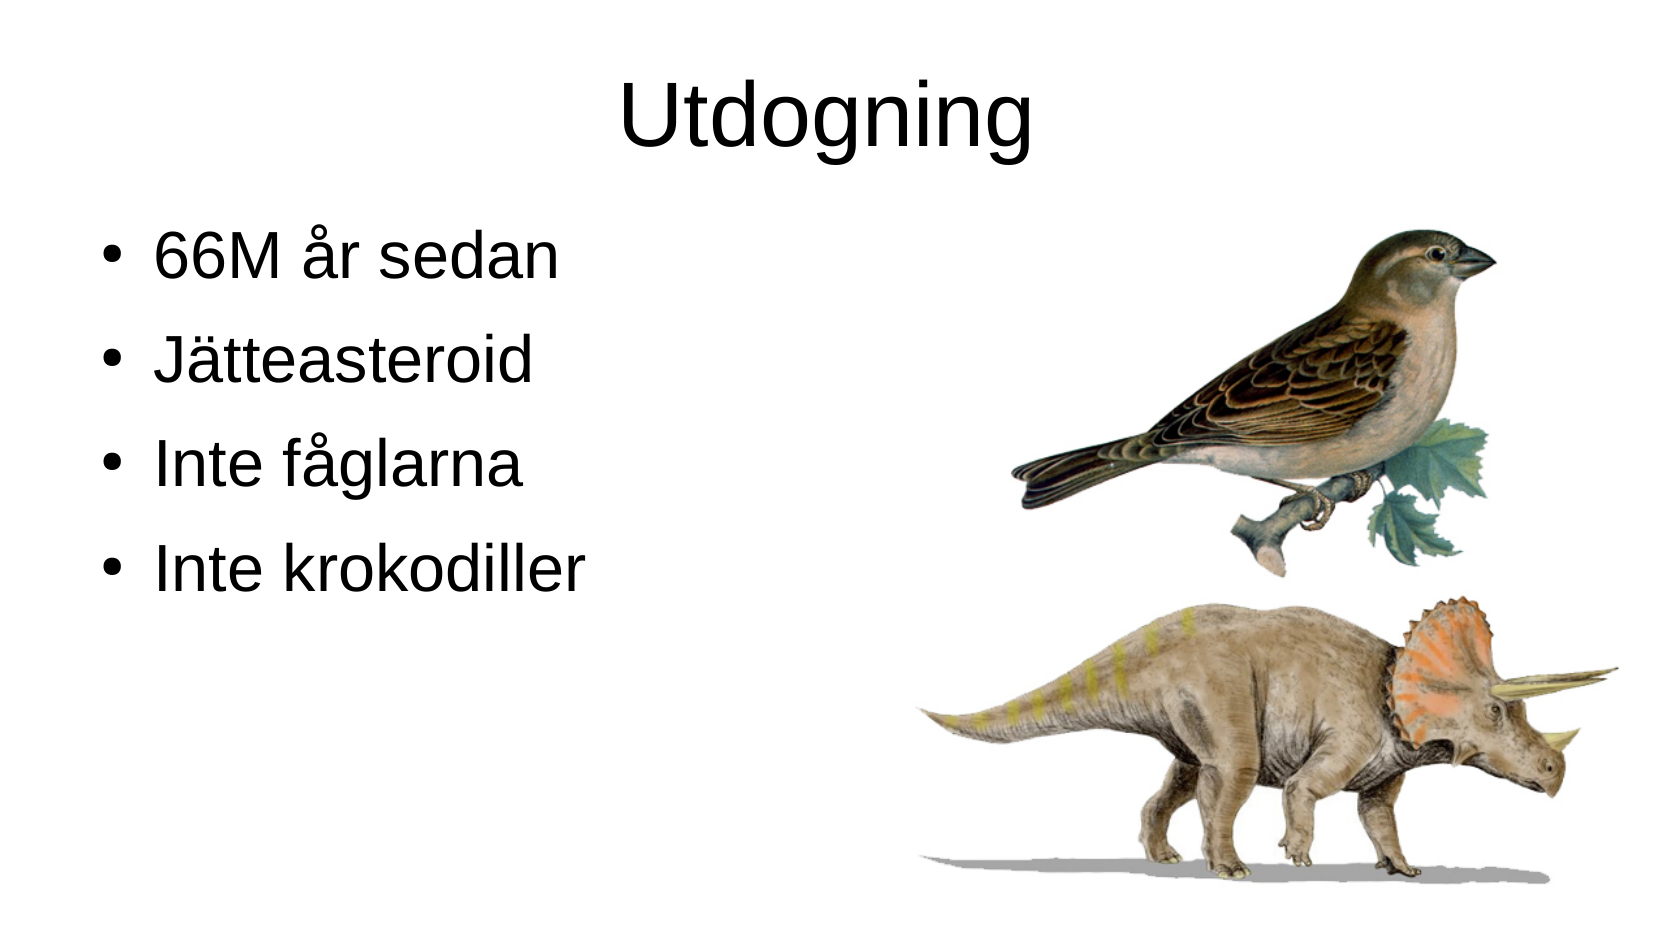

# Utdogning
66M år sedan
Jätteasteroid
Inte fåglarna
Inte krokodiller